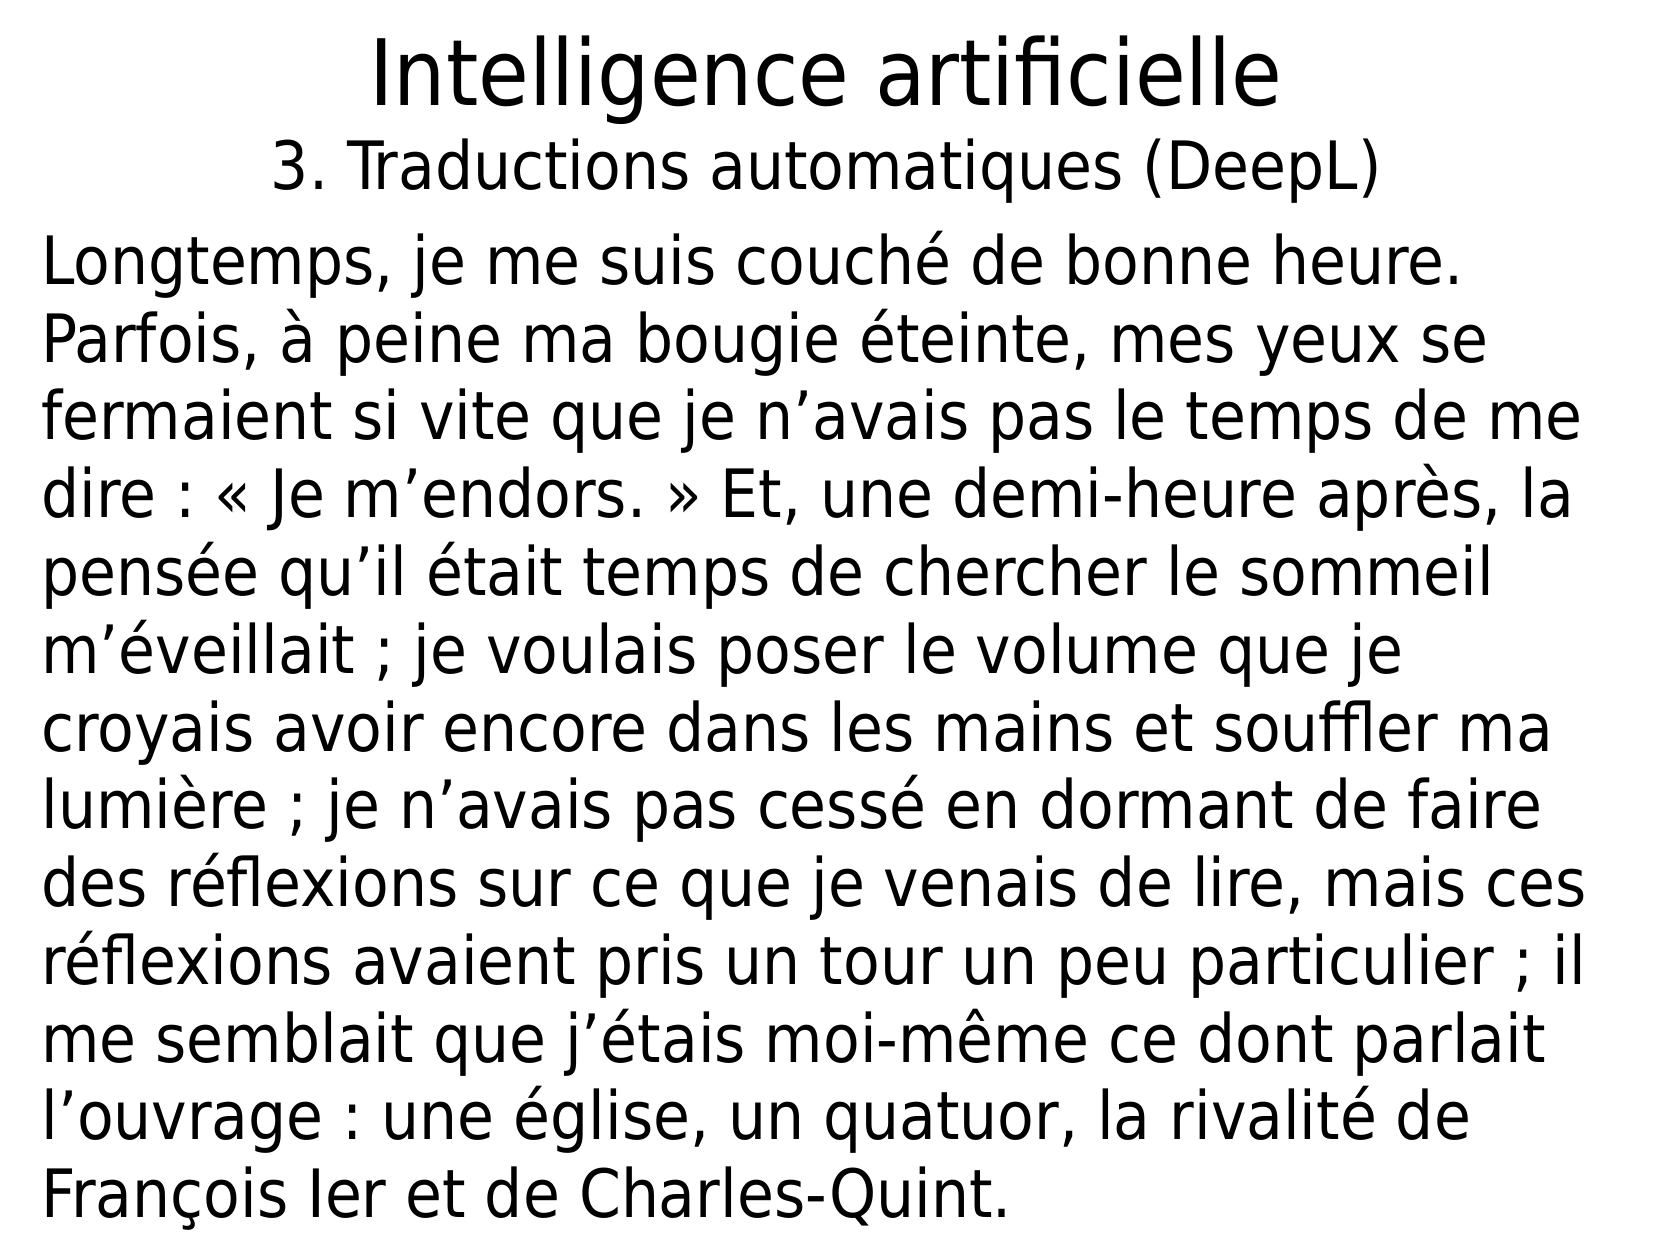

# Intelligence artificielle 3. Traductions automatiques (DeepL)
Longtemps, je me suis couché de bonne heure. Parfois, à peine ma bougie éteinte, mes yeux se fermaient si vite que je n’avais pas le temps de me dire : « Je m’endors. » Et, une demi-heure après, la pensée qu’il était temps de chercher le sommeil m’éveillait ; je voulais poser le volume que je croyais avoir encore dans les mains et souffler ma lumière ; je n’avais pas cessé en dormant de faire des réflexions sur ce que je venais de lire, mais ces réflexions avaient pris un tour un peu particulier ; il me semblait que j’étais moi-même ce dont parlait l’ouvrage : une église, un quatuor, la rivalité de François Ier et de Charles-Quint.